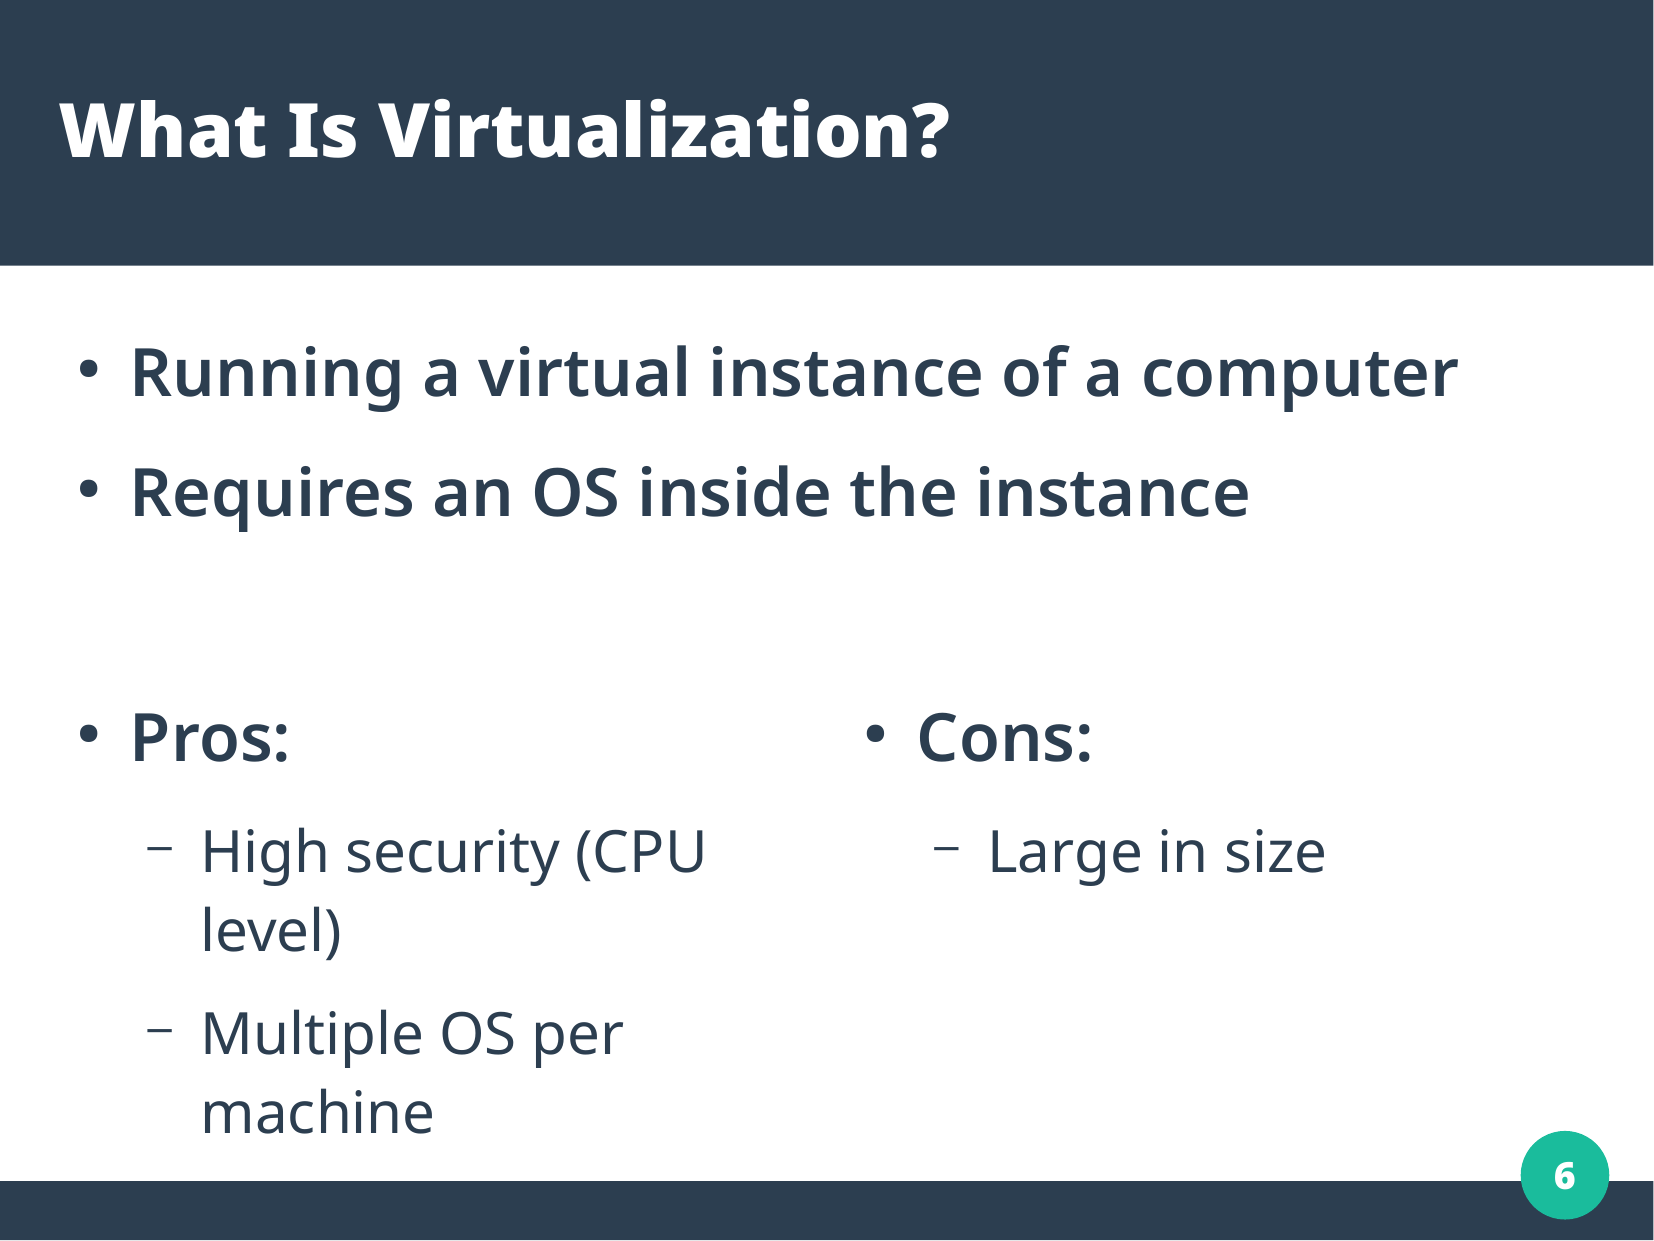

# What Is Virtualization?
Running a virtual instance of a computer
Requires an OS inside the instance
Pros:
High security (CPU level)
Multiple OS per machine
Cons:
Large in size
6